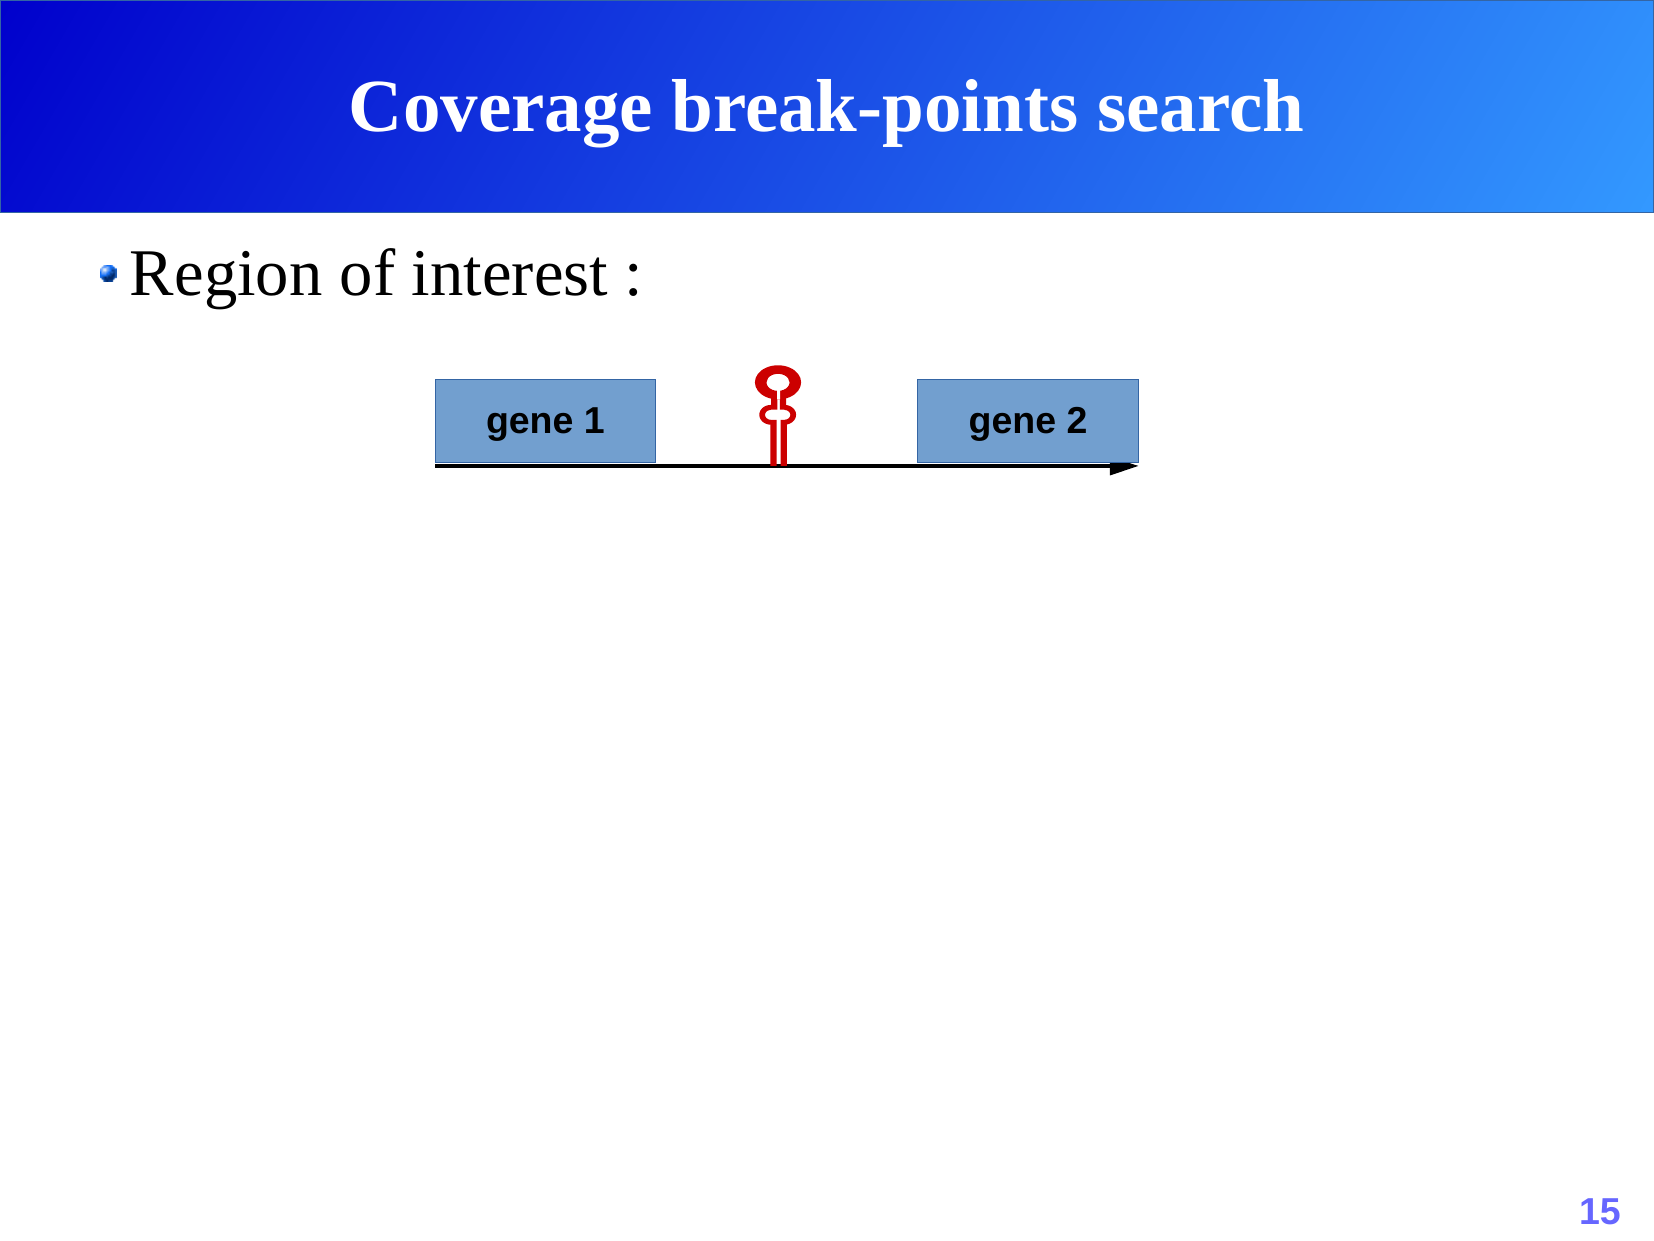

# Coverage break-points search
Region of interest :
gene 1
gene 2
15